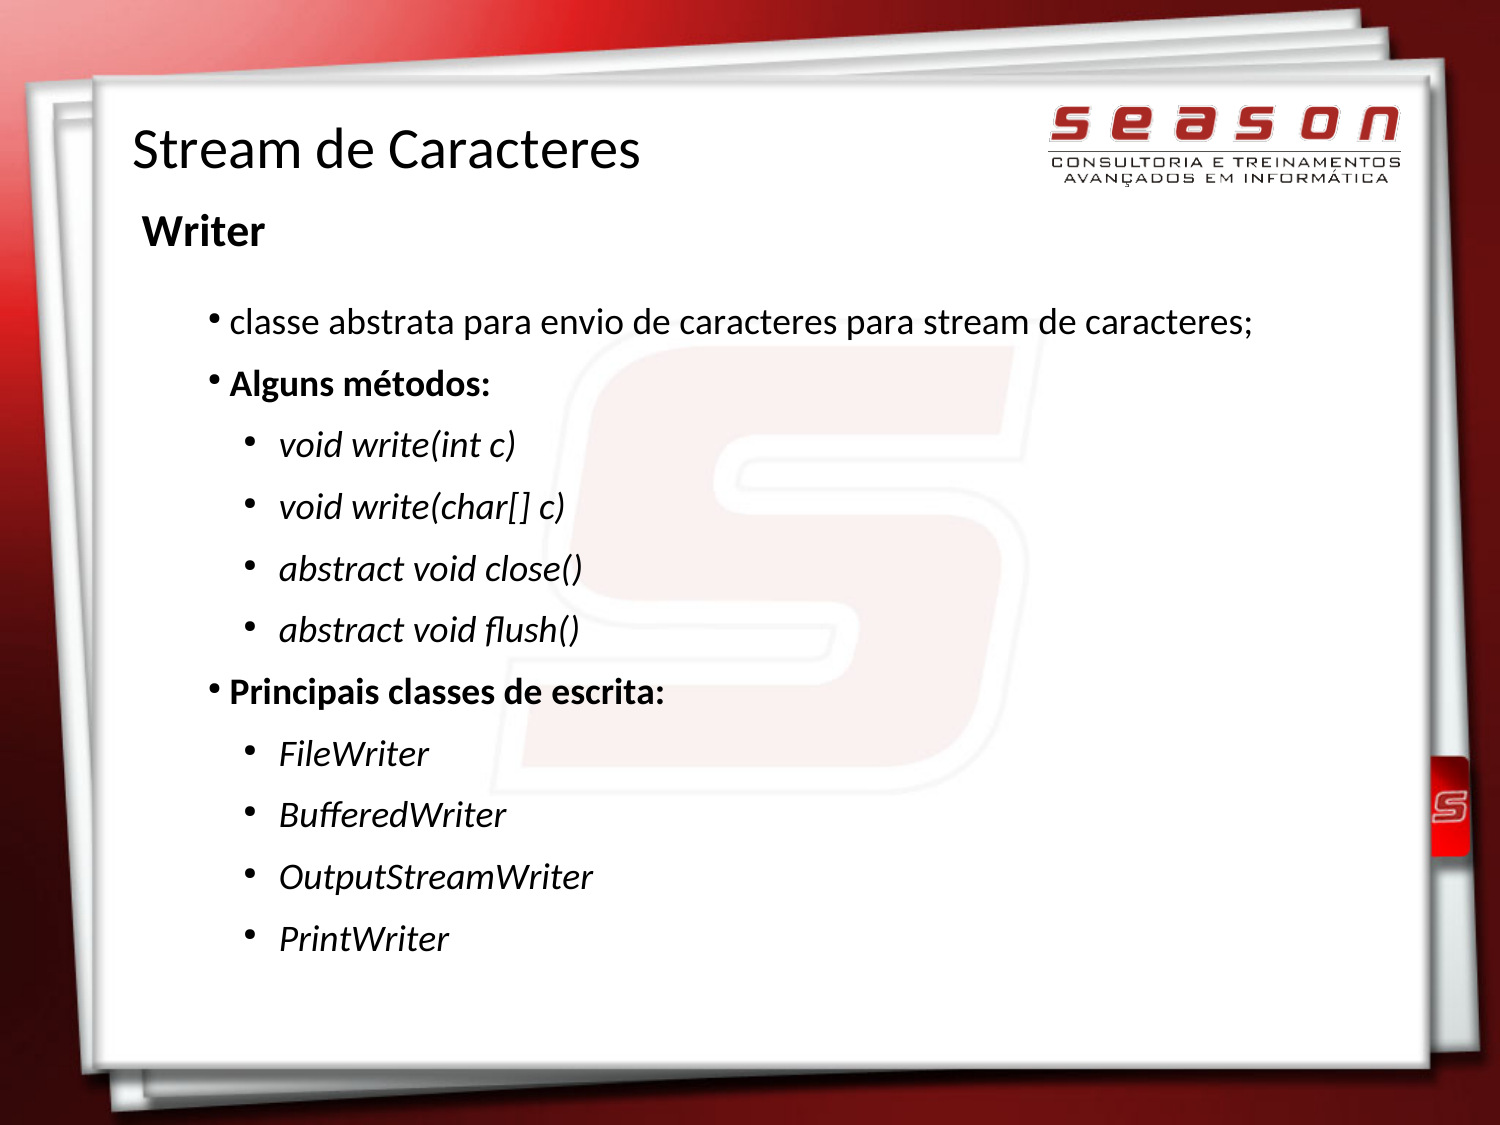

# Stream de Caracteres
Writer
 classe abstrata para envio de caracteres para stream de caracteres;
 Alguns métodos:
void write(int c)
void write(char[] c)
abstract void close()
abstract void flush()
 Principais classes de escrita:
FileWriter
BufferedWriter
OutputStreamWriter
PrintWriter